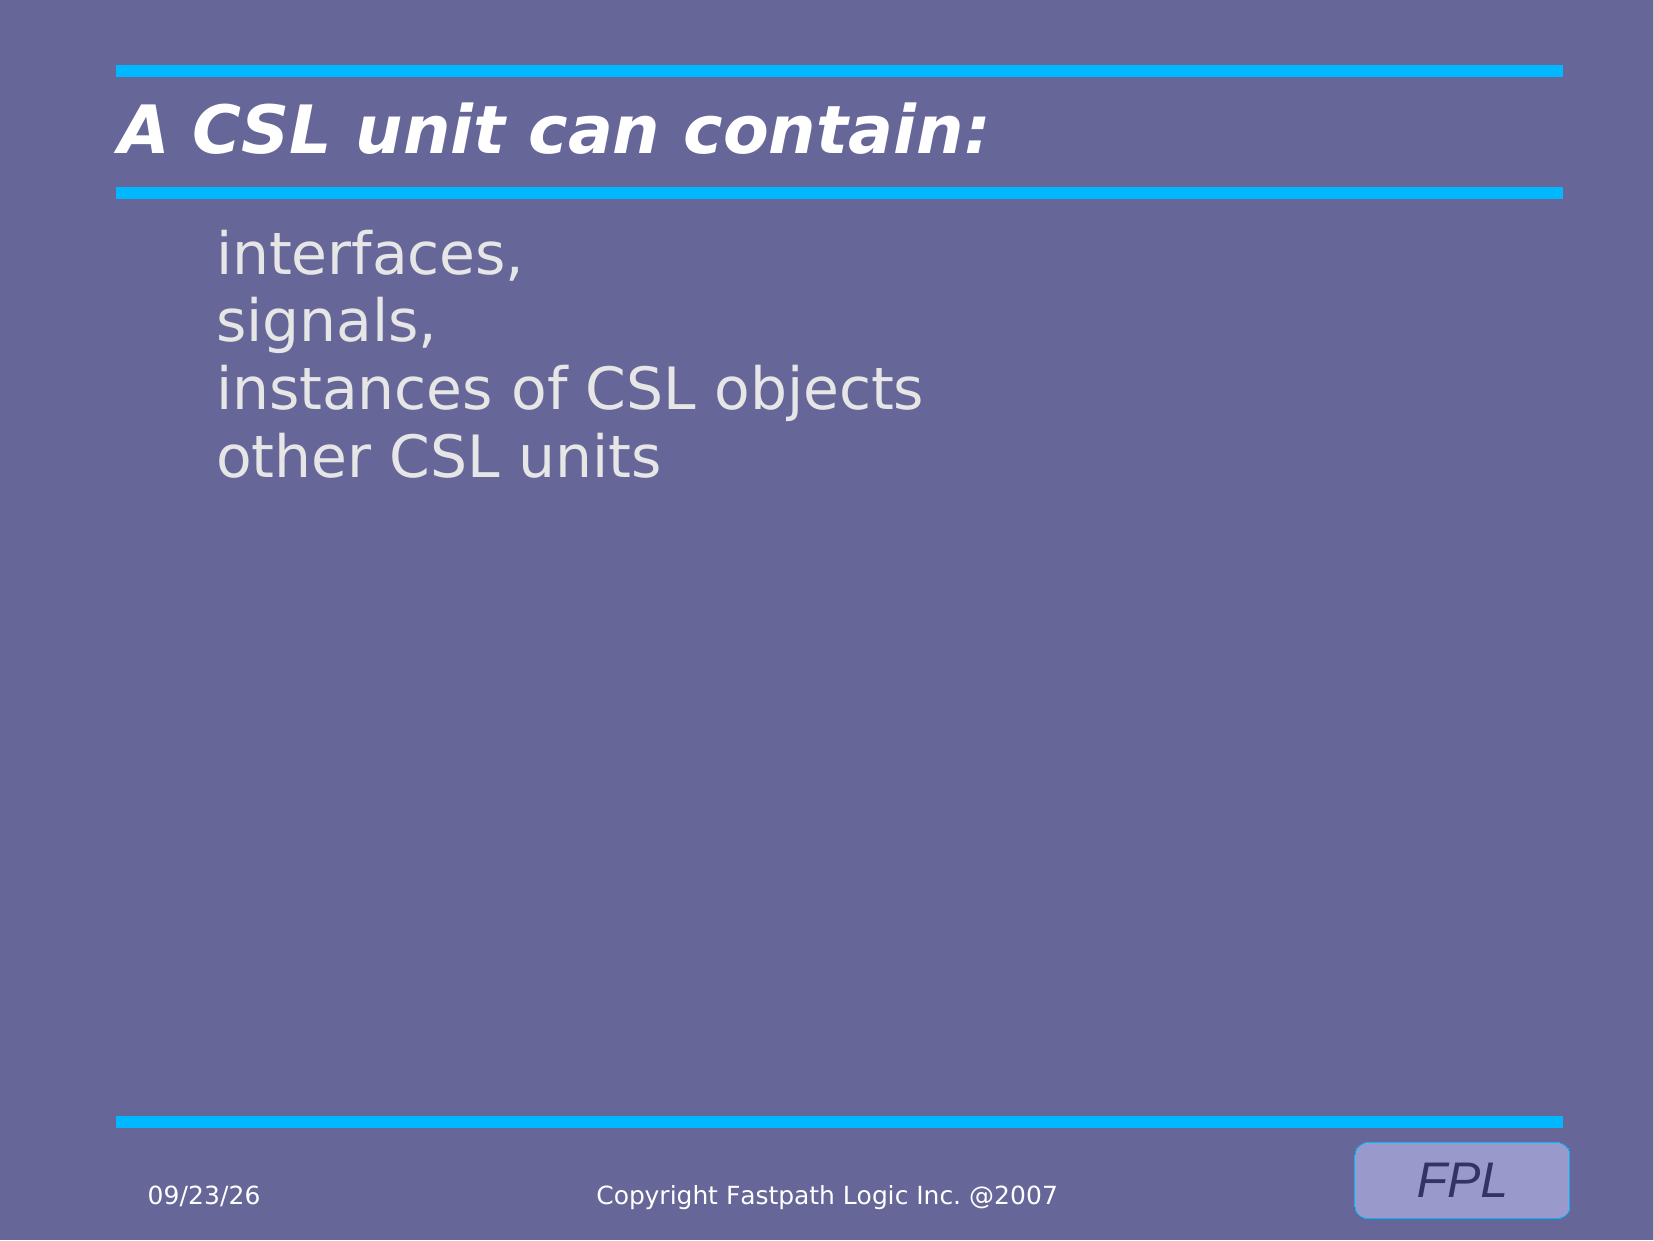

# A CSL unit can contain:
interfaces,
signals,
instances of CSL objects
other CSL units
Copyright Fastpath Logic Inc. @2007